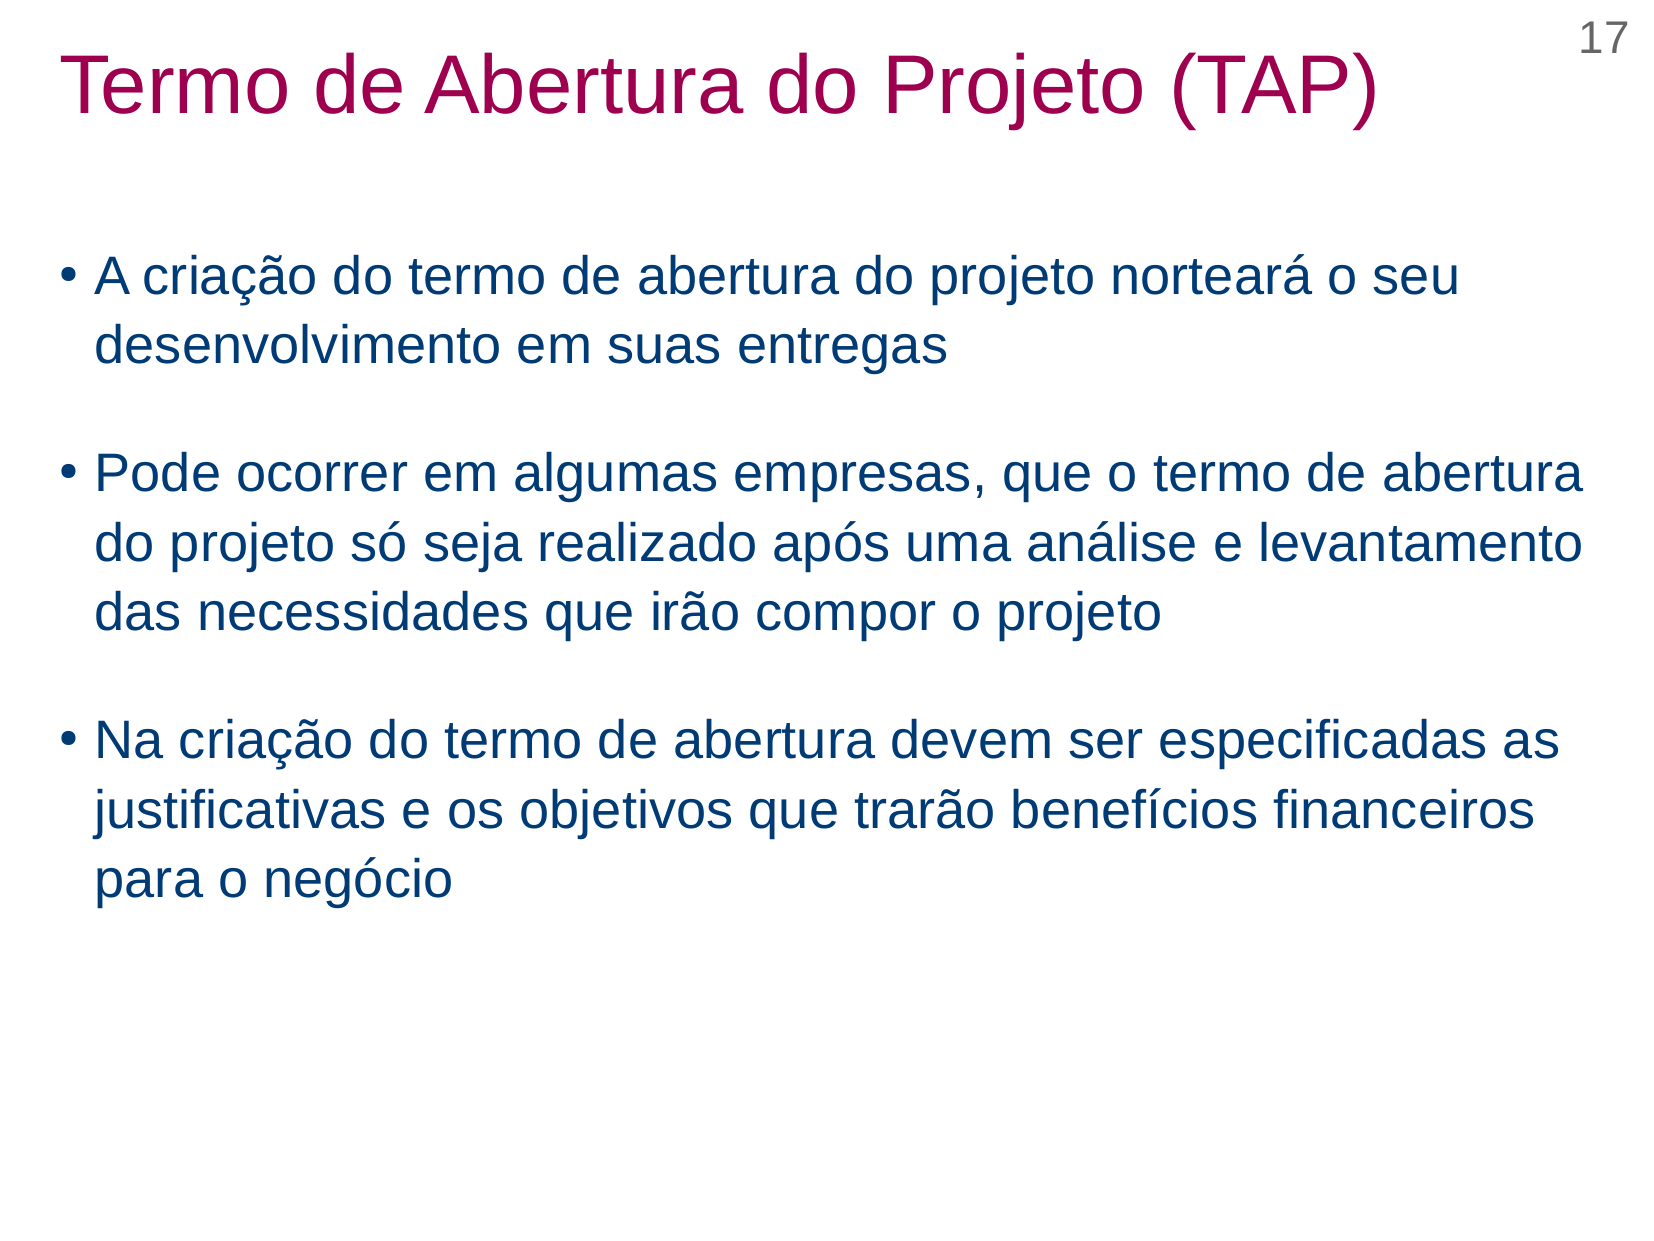

17
# Termo de Abertura do Projeto (TAP)
A criação do termo de abertura do projeto norteará o seu desenvolvimento em suas entregas
Pode ocorrer em algumas empresas, que o termo de abertura do projeto só seja realizado após uma análise e levantamento das necessidades que irão compor o projeto
Na criação do termo de abertura devem ser especificadas as justificativas e os objetivos que trarão benefícios financeiros para o negócio